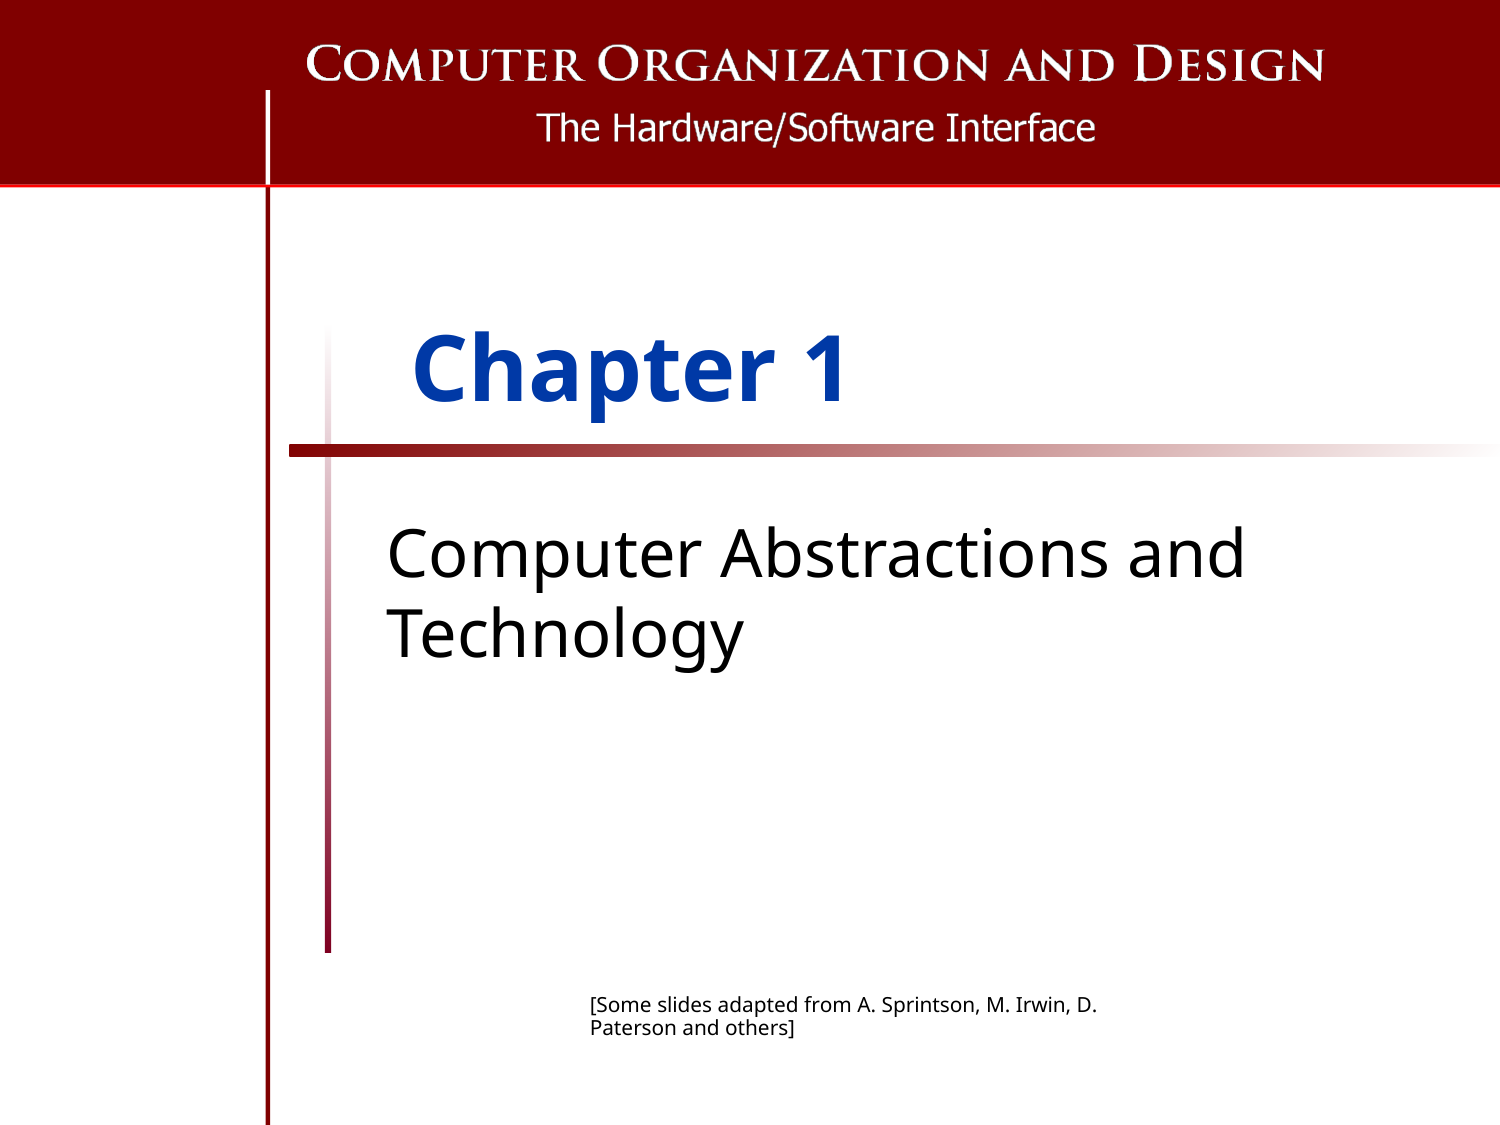

# Chapter 1
Computer Abstractions and Technology
[Some slides adapted from A. Sprintson, M. Irwin, D. Paterson and others]